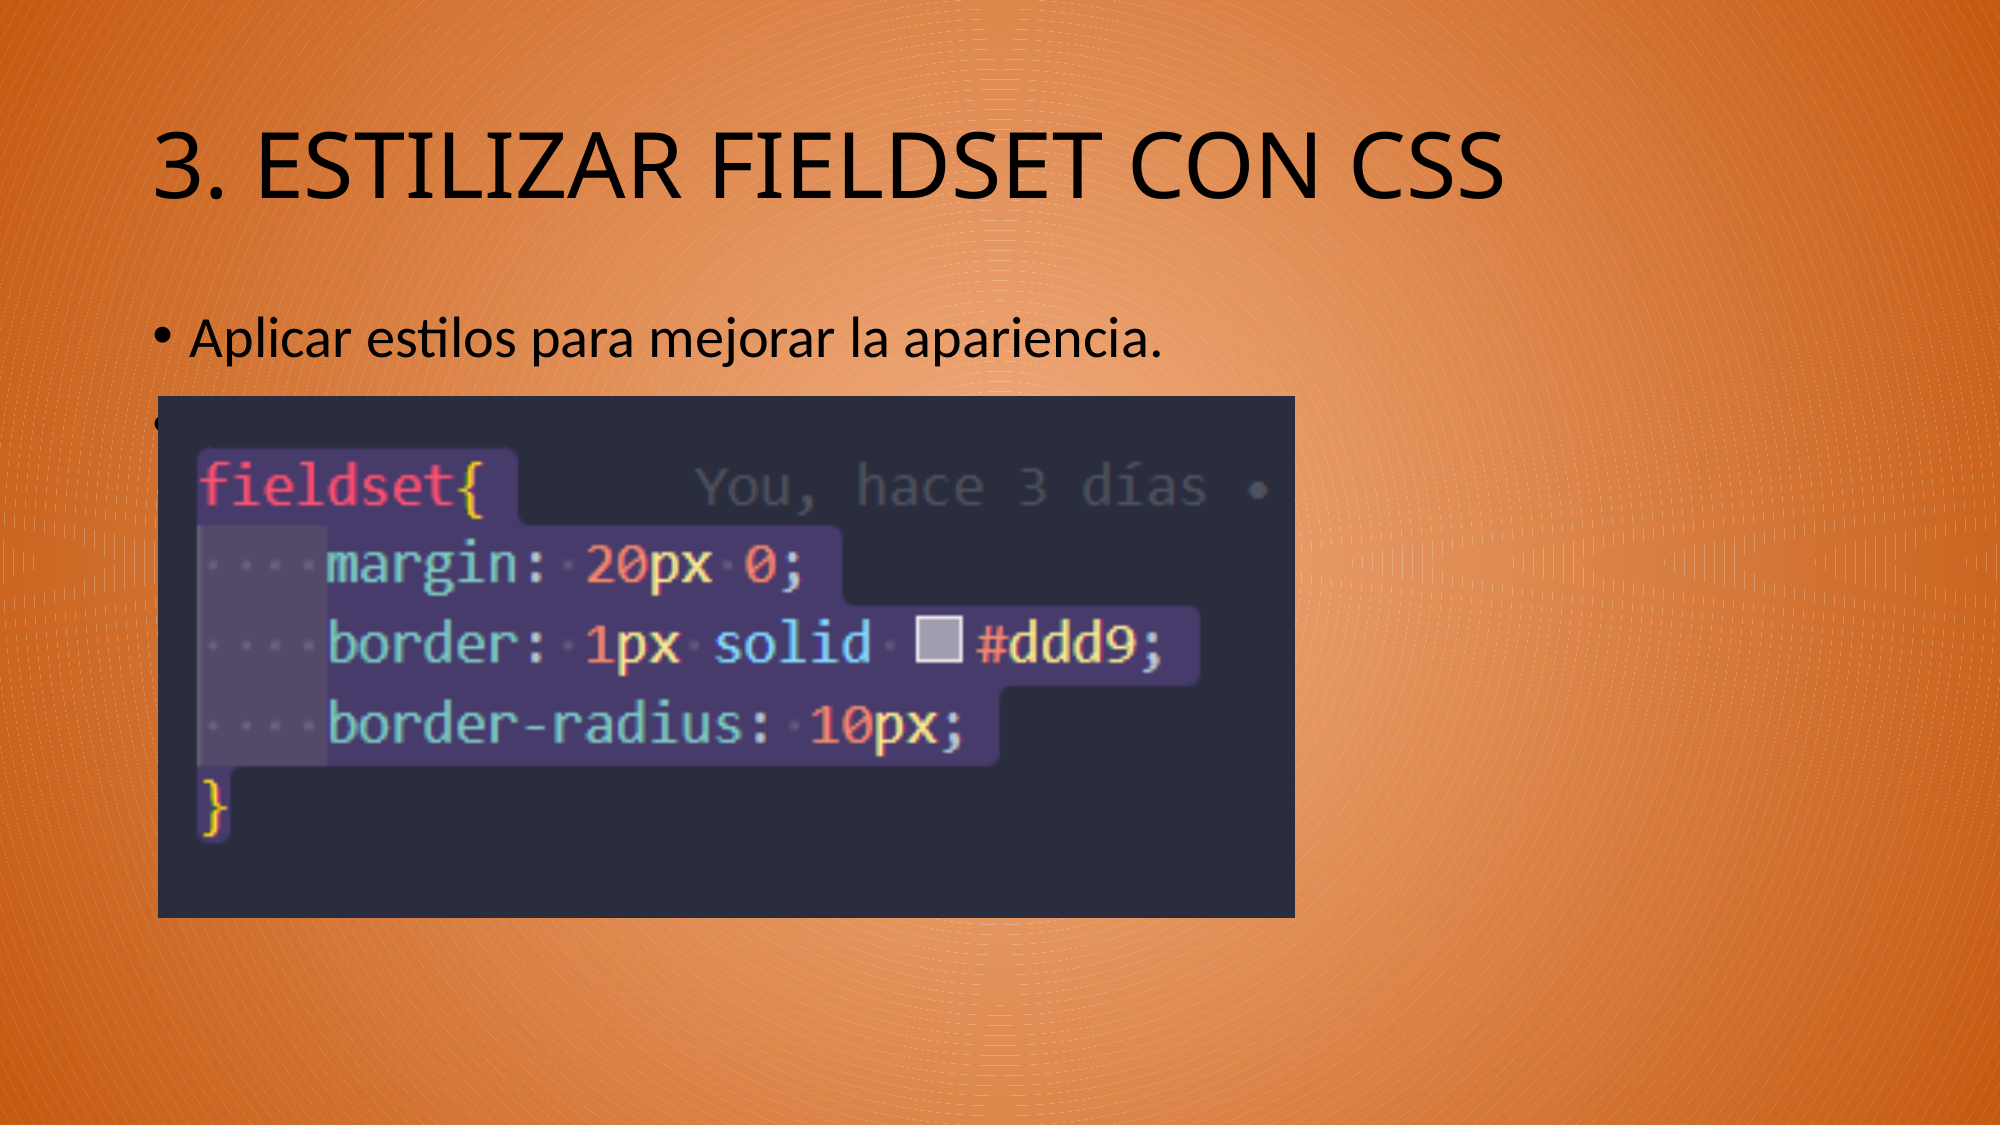

# 3. ESTILIZAR FIELDSET CON CSS
Aplicar estilos para mejorar la apariencia.